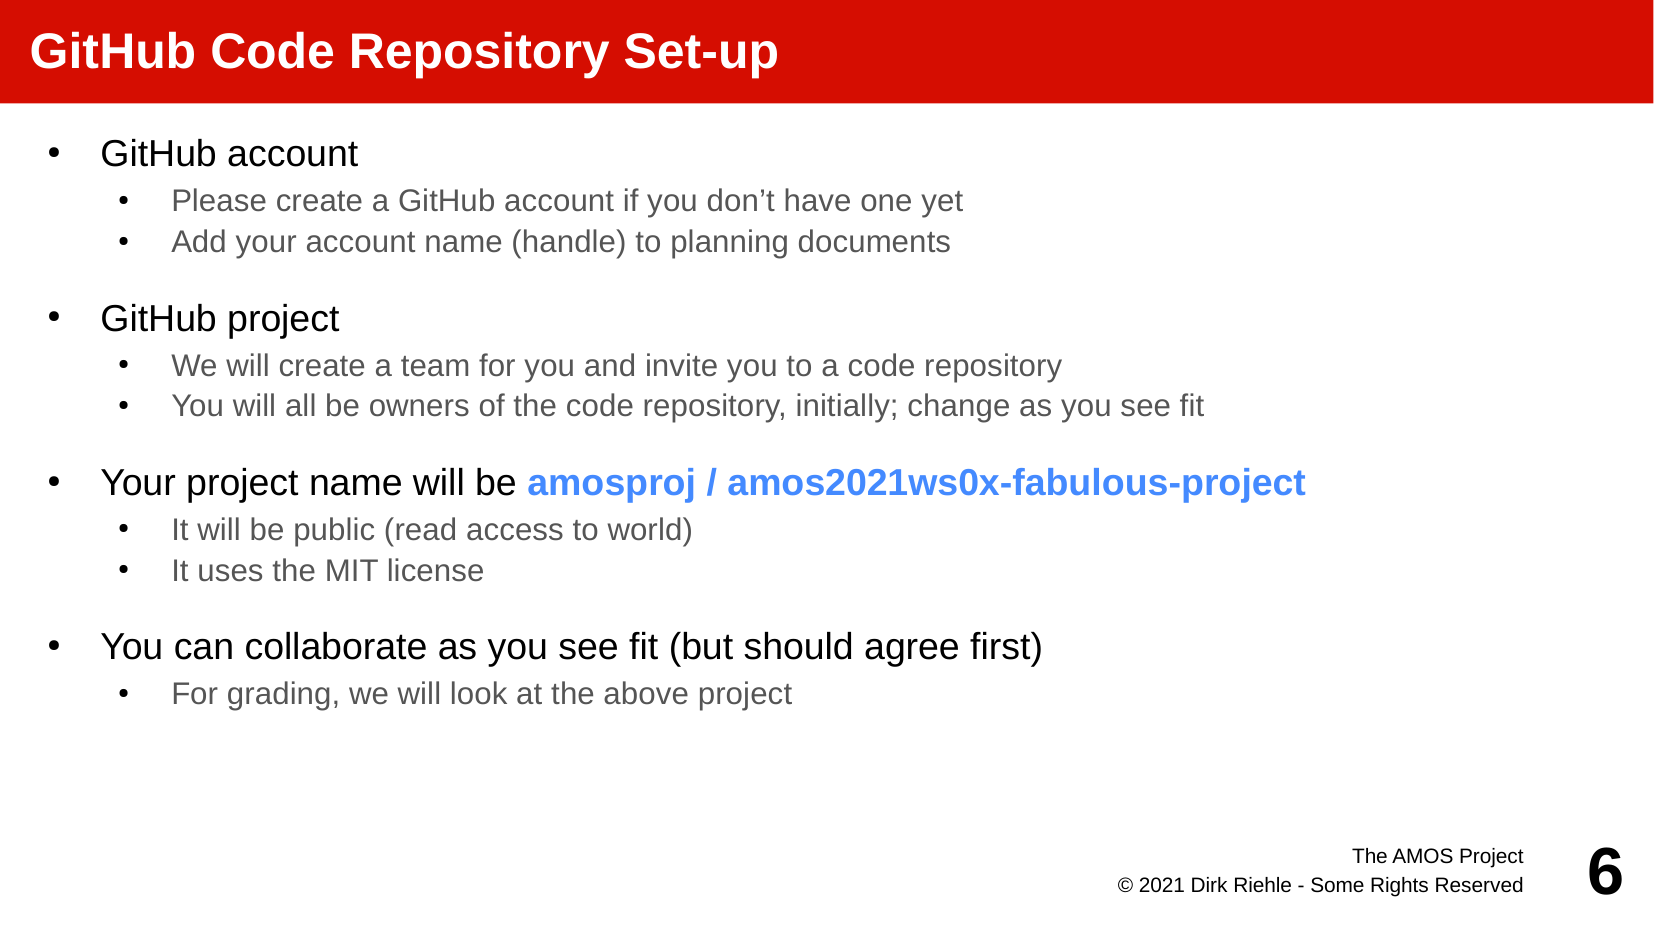

# GitHub Code Repository Set-up
GitHub account
Please create a GitHub account if you don’t have one yet
Add your account name (handle) to planning documents
GitHub project
We will create a team for you and invite you to a code repository
You will all be owners of the code repository, initially; change as you see fit
Your project name will be amosproj / amos2021ws0x-fabulous-project
It will be public (read access to world)
It uses the MIT license
You can collaborate as you see fit (but should agree first)
For grading, we will look at the above project
The AMOS Project
6
© 2021 Dirk Riehle - Some Rights Reserved